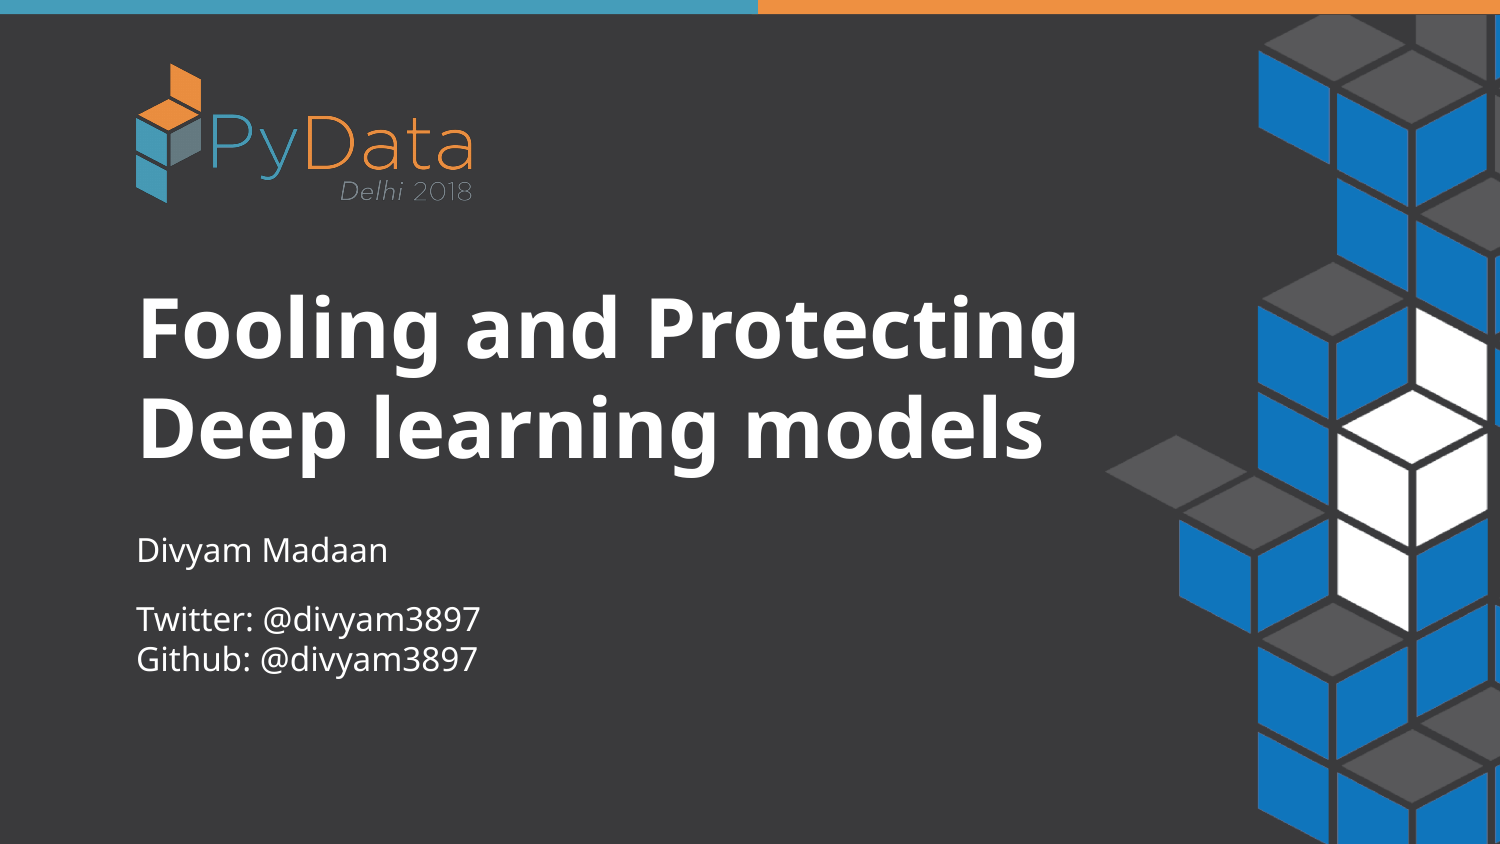

# Fooling and Protecting Deep learning models
Divyam Madaan
Twitter: @divyam3897
Github: @divyam3897